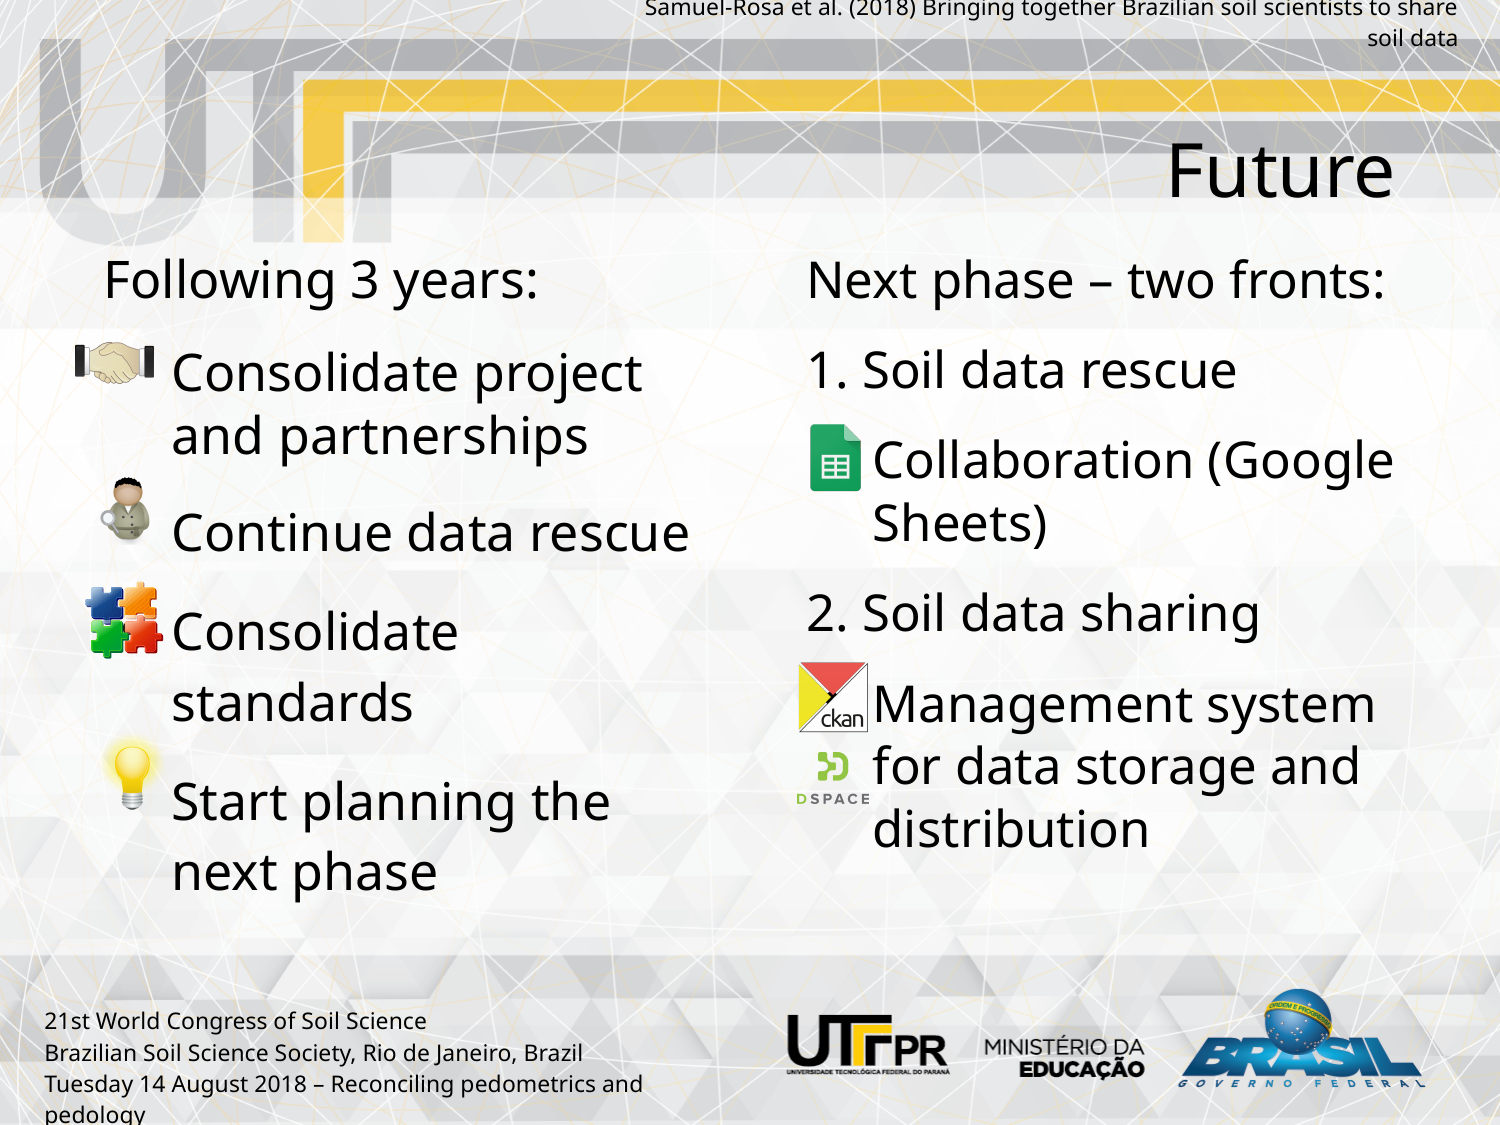

Samuel-Rosa et al. (2018) Bringing together Brazilian soil scientists to share soil data
# Future
Following 3 years:
Consolidate project and partnerships
Continue data rescue
Consolidate standards
Start planning the next phase
Next phase – two fronts:
1. Soil data rescue
Collaboration (Google Sheets)
2. Soil data sharing
Management system for data storage and distribution
21st World Congress of Soil Science
Brazilian Soil Science Society, Rio de Janeiro, Brazil
Tuesday 14 August 2018 – Reconciling pedometrics and pedology